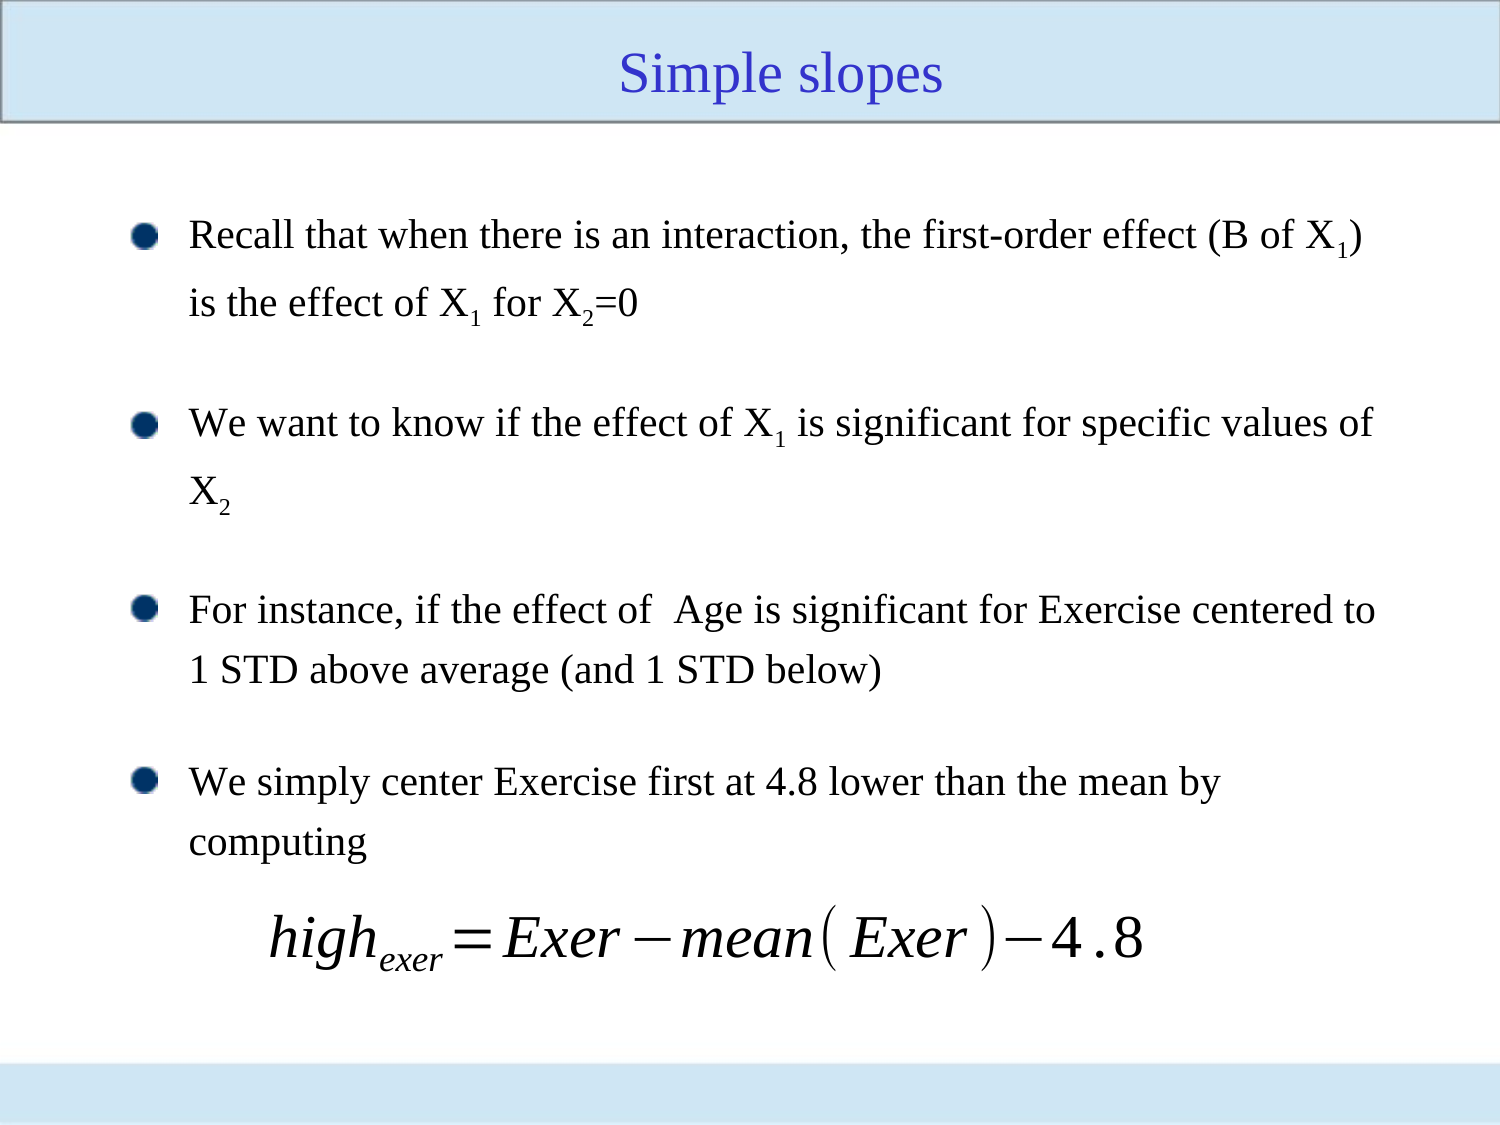

# Simple slopes
Recall that when there is an interaction, the first-order effect (B of X1) is the effect of X1 for X2=0
We want to know if the effect of X1 is significant for specific values of X2
For instance, if the effect of Age is significant for Exercise centered to 1 STD above average (and 1 STD below)
We simply center Exercise first at 4.8 lower than the mean by computing